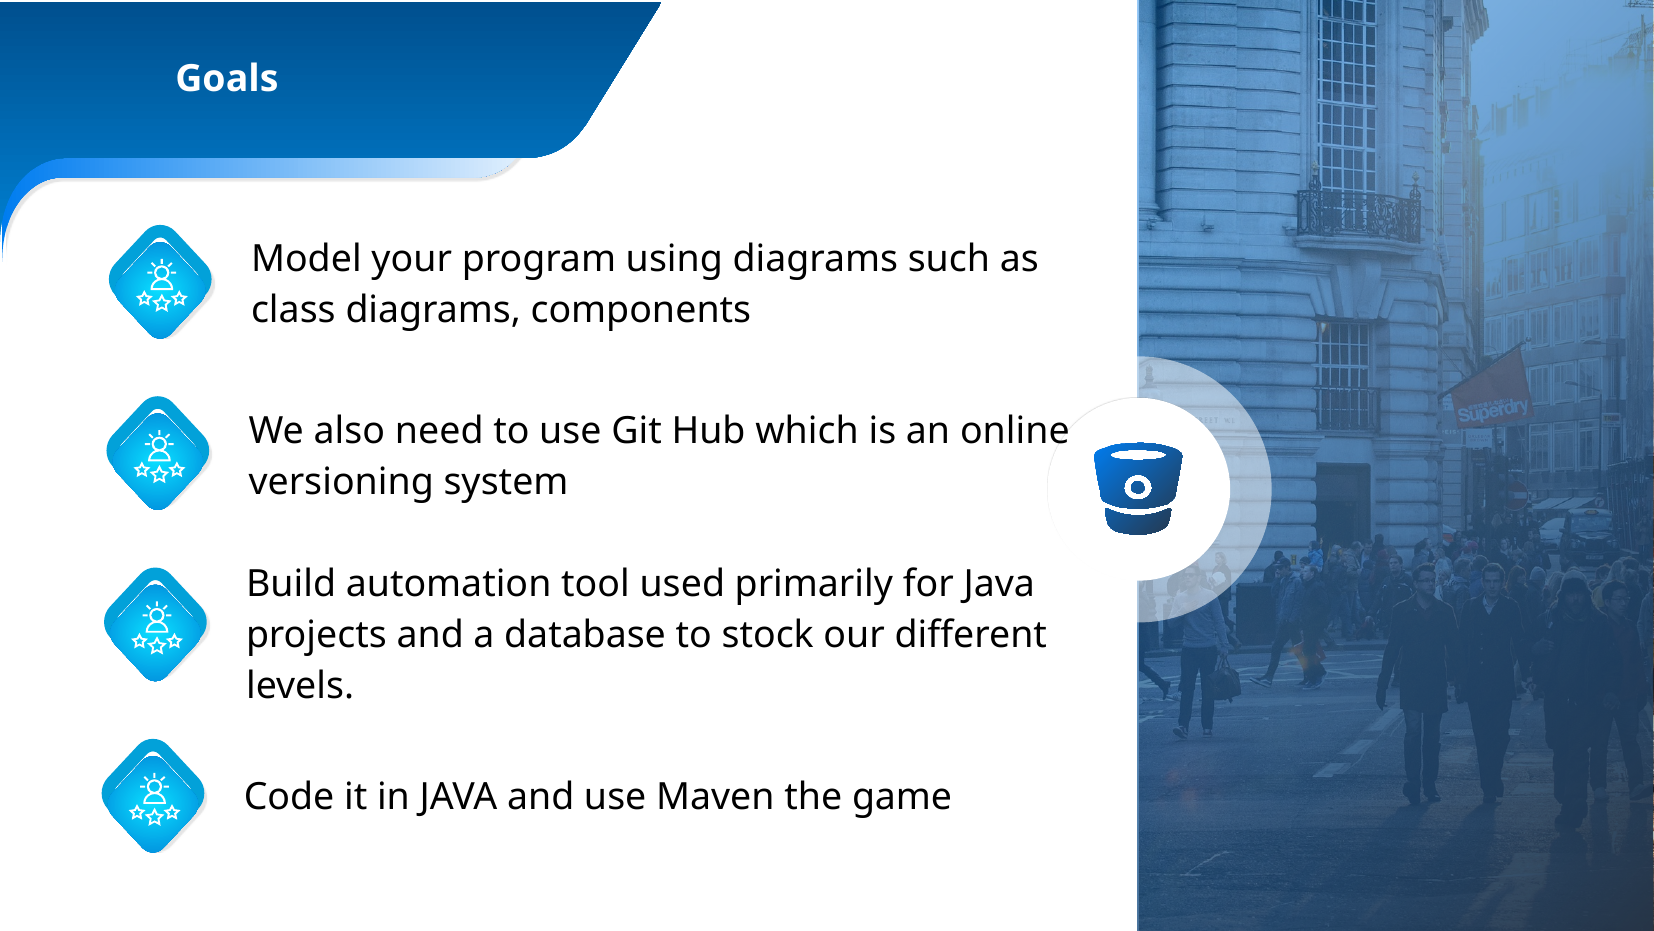

Goals
Model your program using diagrams such as class diagrams, components
We also need to use Git Hub which is an online versioning system
Build automation tool used primarily for Java projects and a database to stock our different levels.
Code it in JAVA and use Maven the game